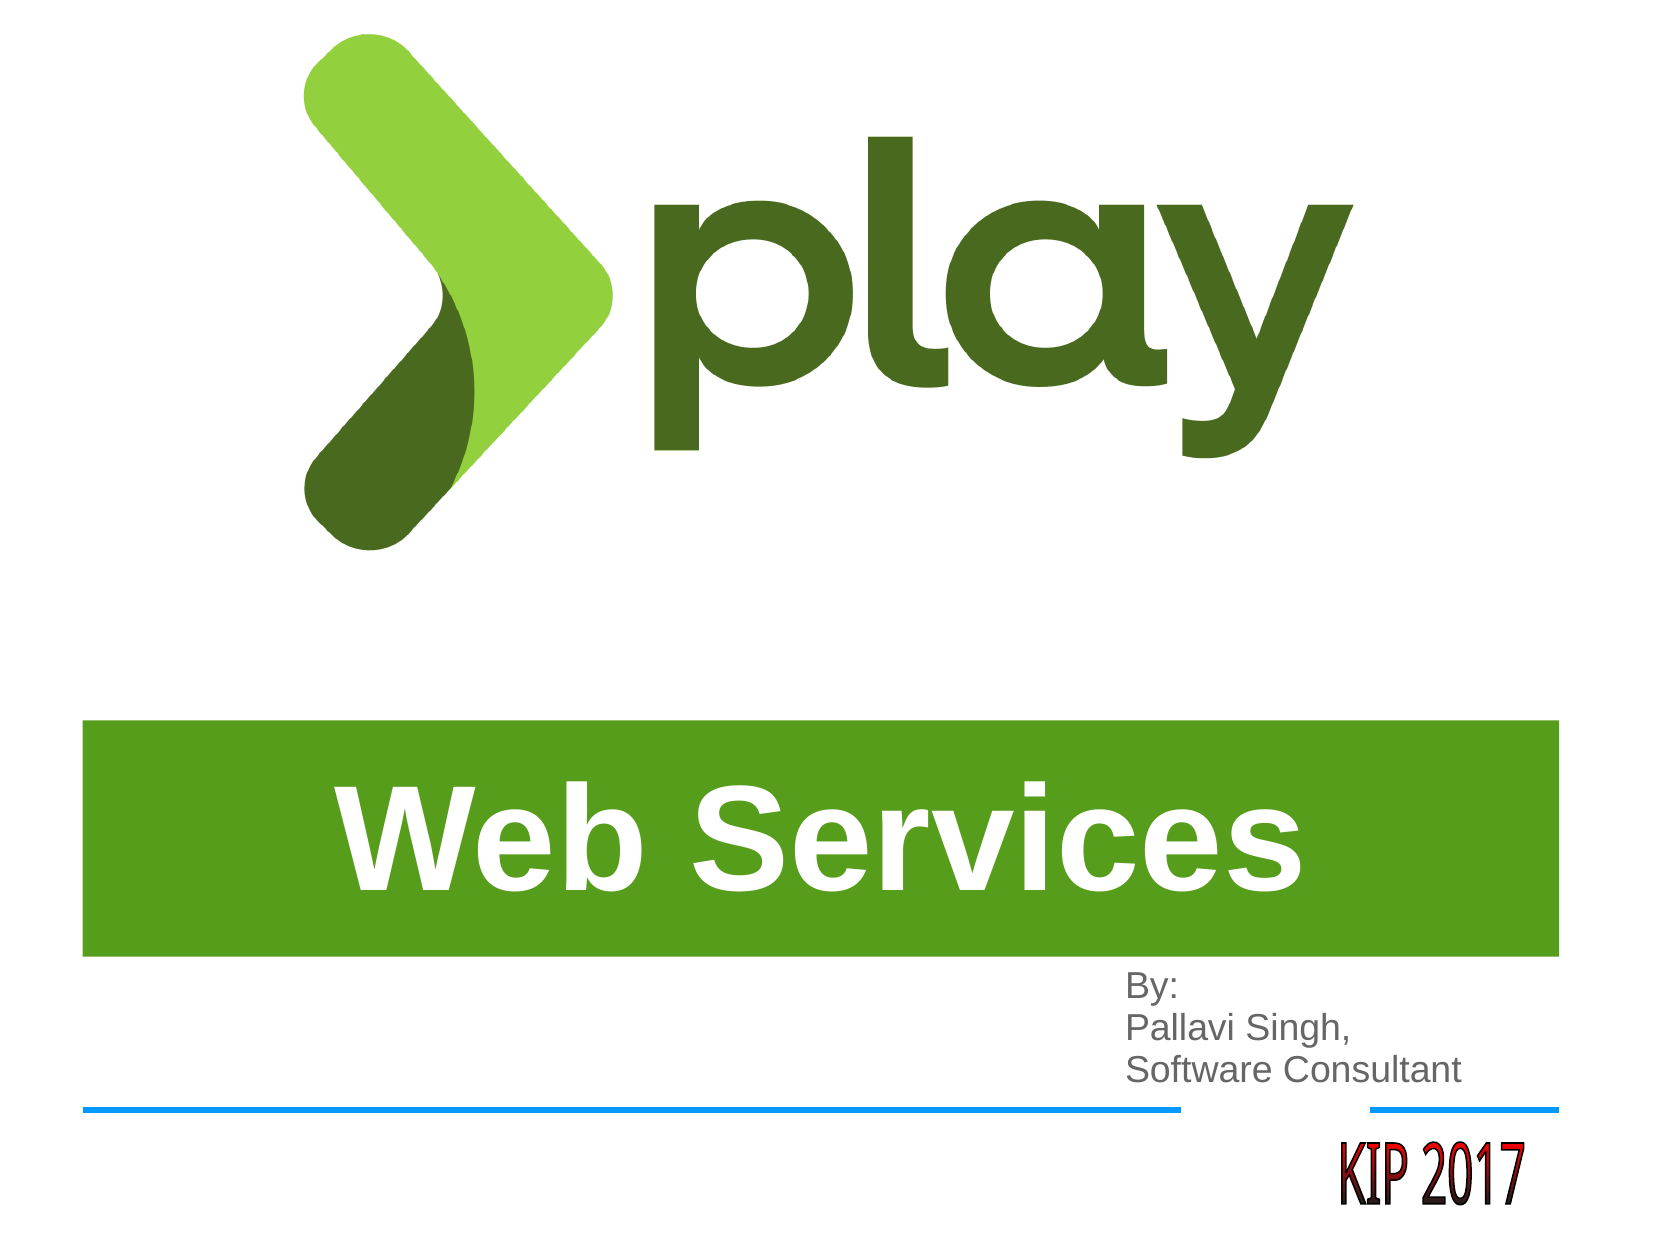

Web Services
By:
Pallavi Singh,
Software Consultant